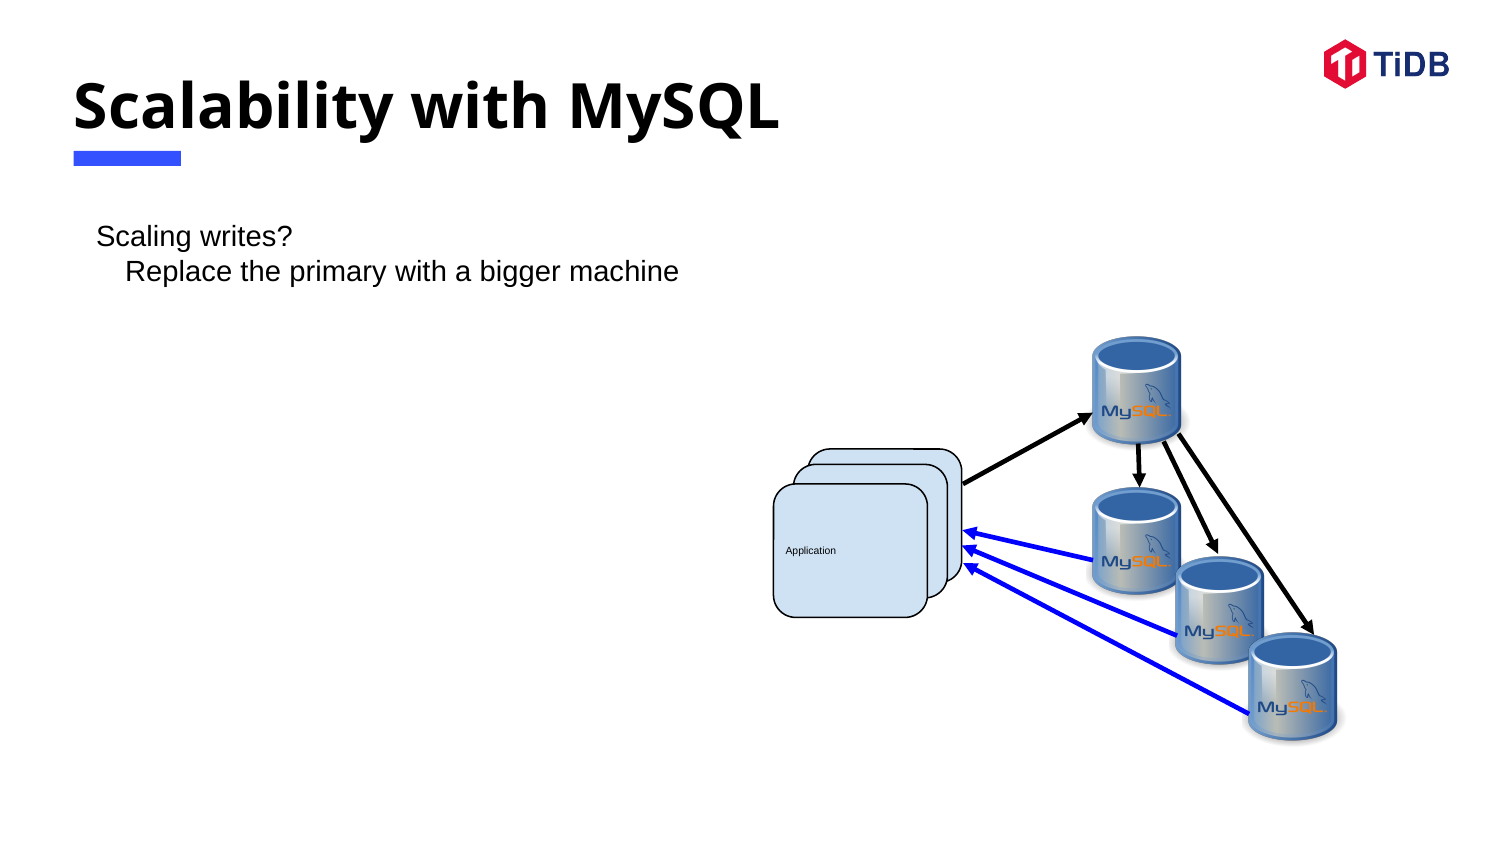

Scalability with MySQL
Scaling writes?
Replace the primary with a bigger machine
Application
Application
Application